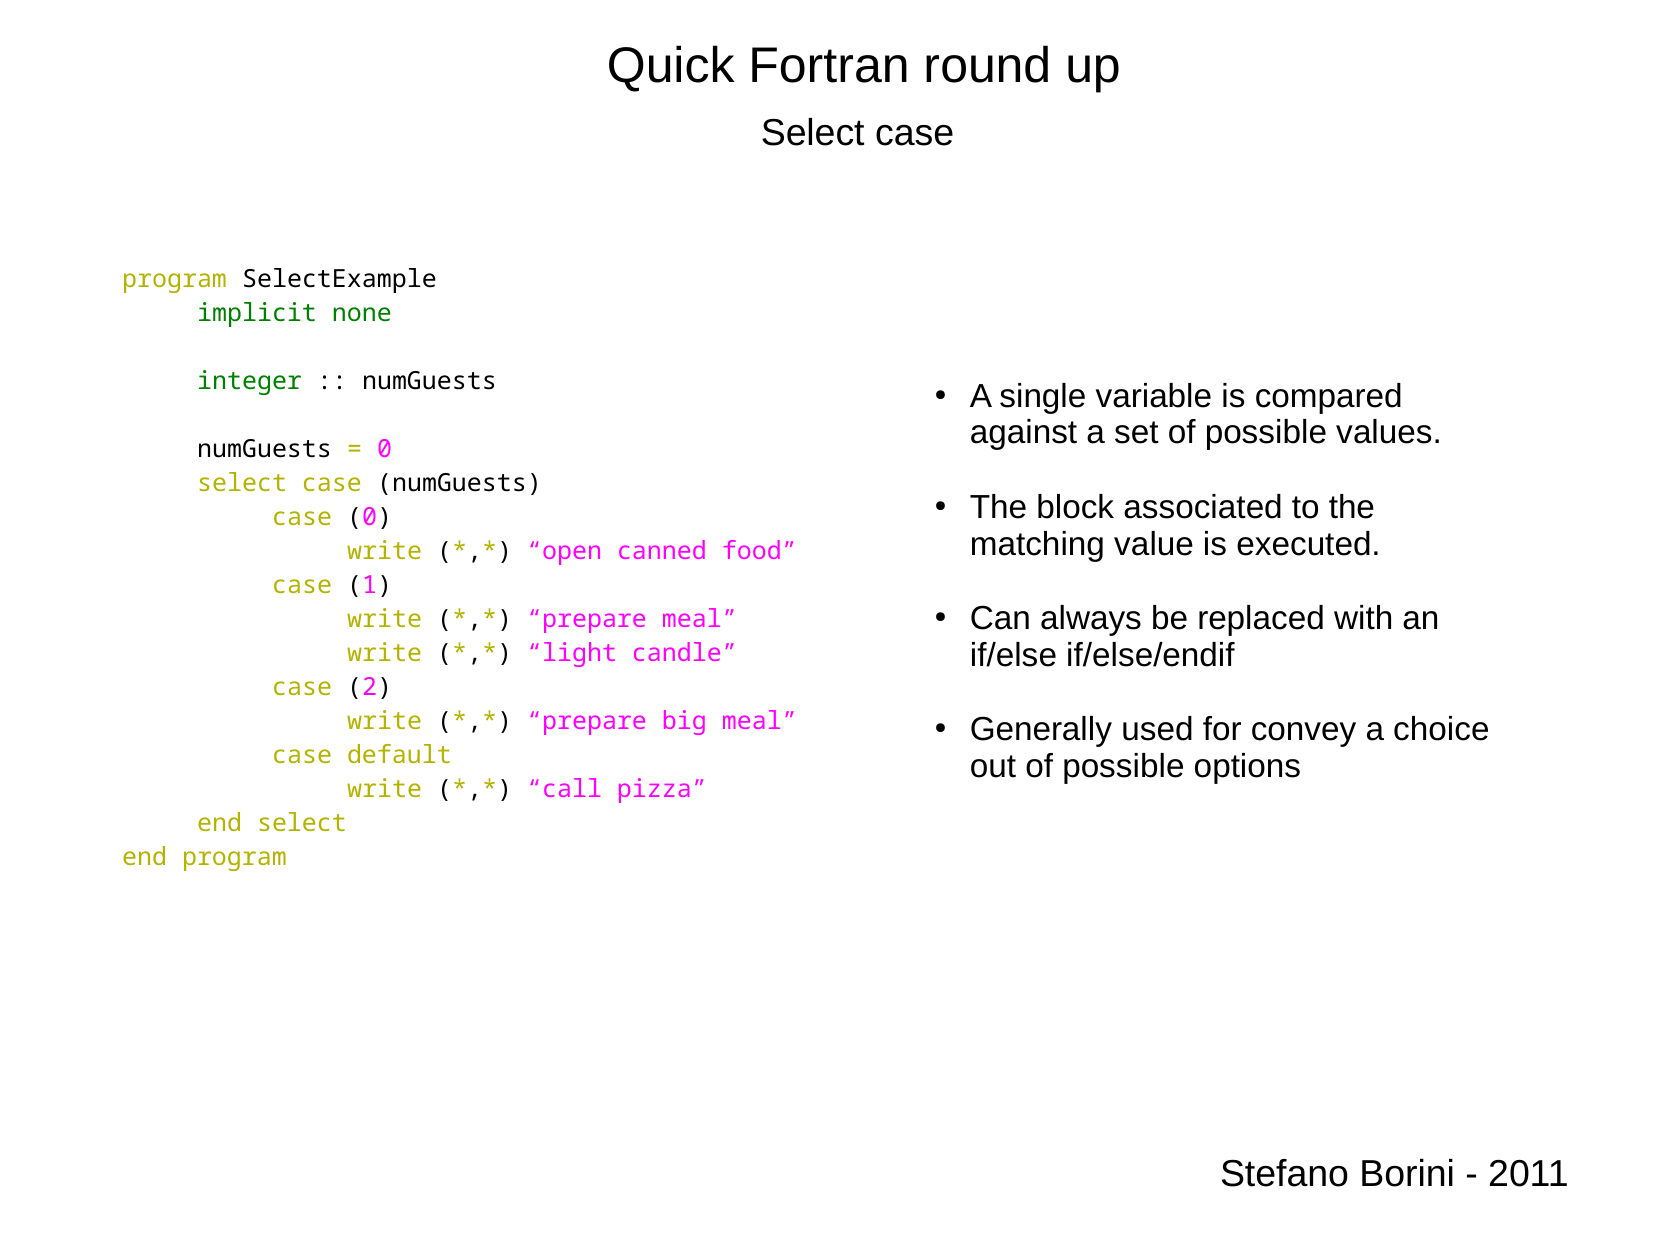

Select case
program SelectExample
	implicit none
	integer :: numGuests
	numGuests = 0
 select case (numGuests)
		case (0)
			write (*,*) “open canned food”
		case (1)
			write (*,*) “prepare meal”
			write (*,*) “light candle”
		case (2)
			write (*,*) “prepare big meal”
		case default
			write (*,*) “call pizza”
	end select
end program
A single variable is compared
against a set of possible values.
The block associated to the matching value is executed.
Can always be replaced with an if/else if/else/endif
Generally used for convey a choice
out of possible options